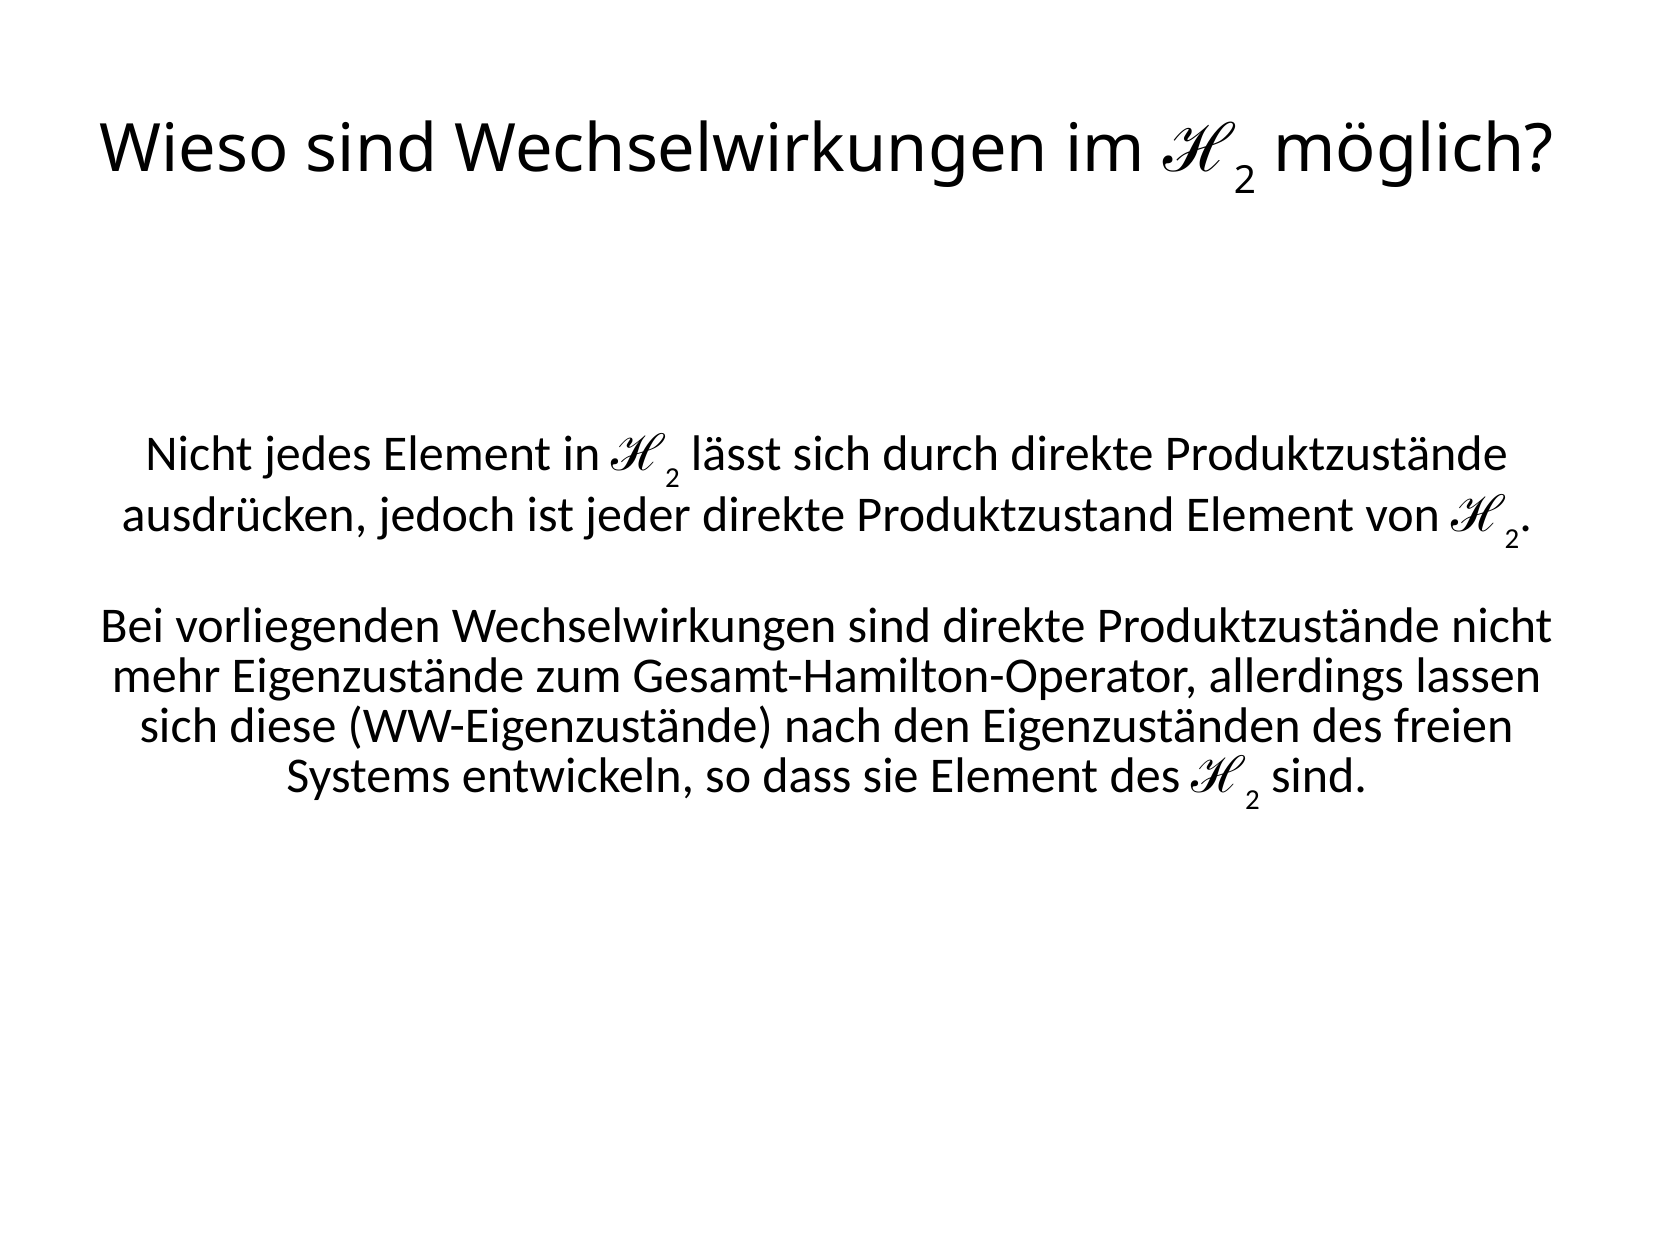

# Wieso sind Wechselwirkungen im ℋ2 möglich?
Nicht jedes Element in ℋ2 lässt sich durch direkte Produktzustände ausdrücken, jedoch ist jeder direkte Produktzustand Element von ℋ2.
Bei vorliegenden Wechselwirkungen sind direkte Produktzustände nicht mehr Eigenzustände zum Gesamt-Hamilton-Operator, allerdings lassen sich diese (WW-Eigenzustände) nach den Eigenzuständen des freien Systems entwickeln, so dass sie Element des ℋ2 sind.